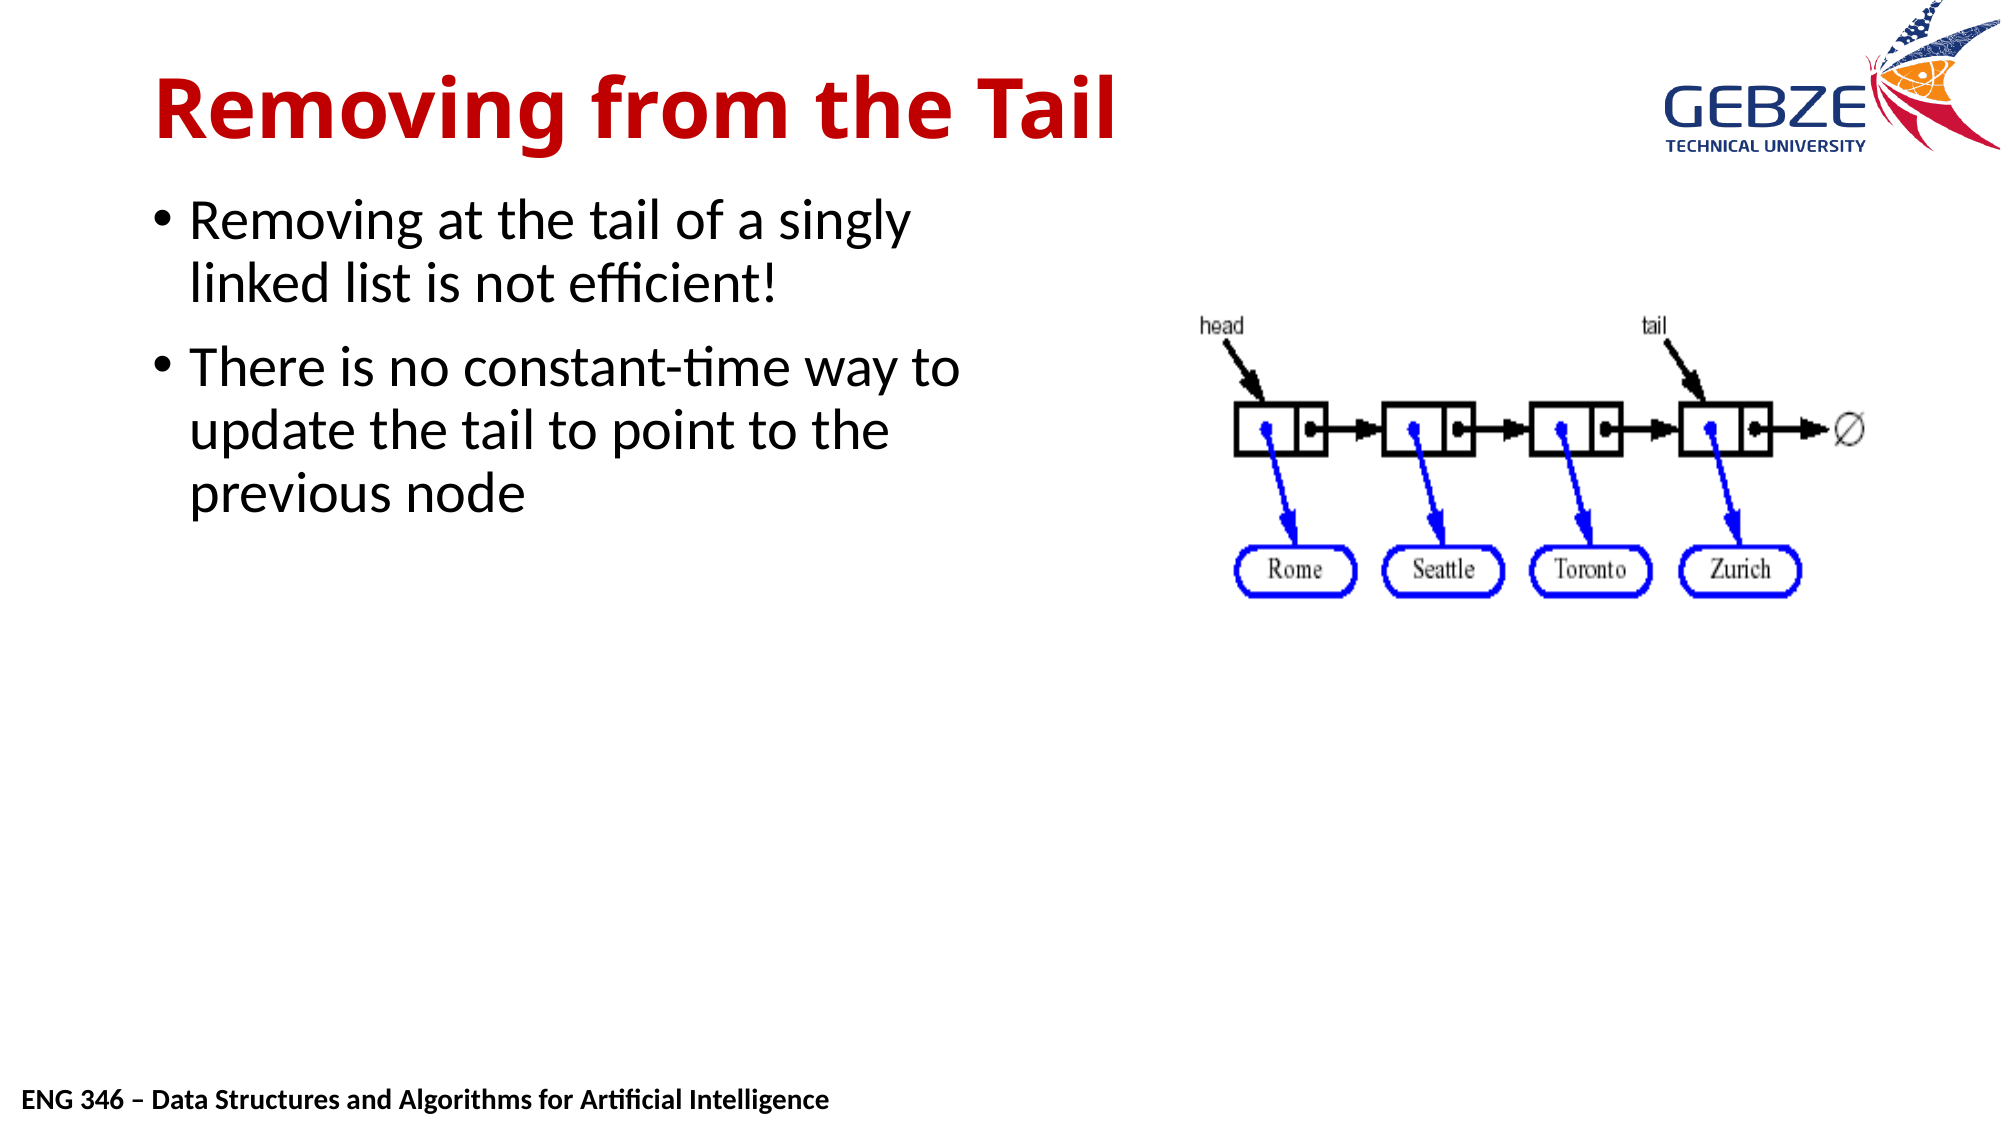

# Removing from the Tail
Removing at the tail of a singly linked list is not efficient!
There is no constant-time way to update the tail to point to the previous node